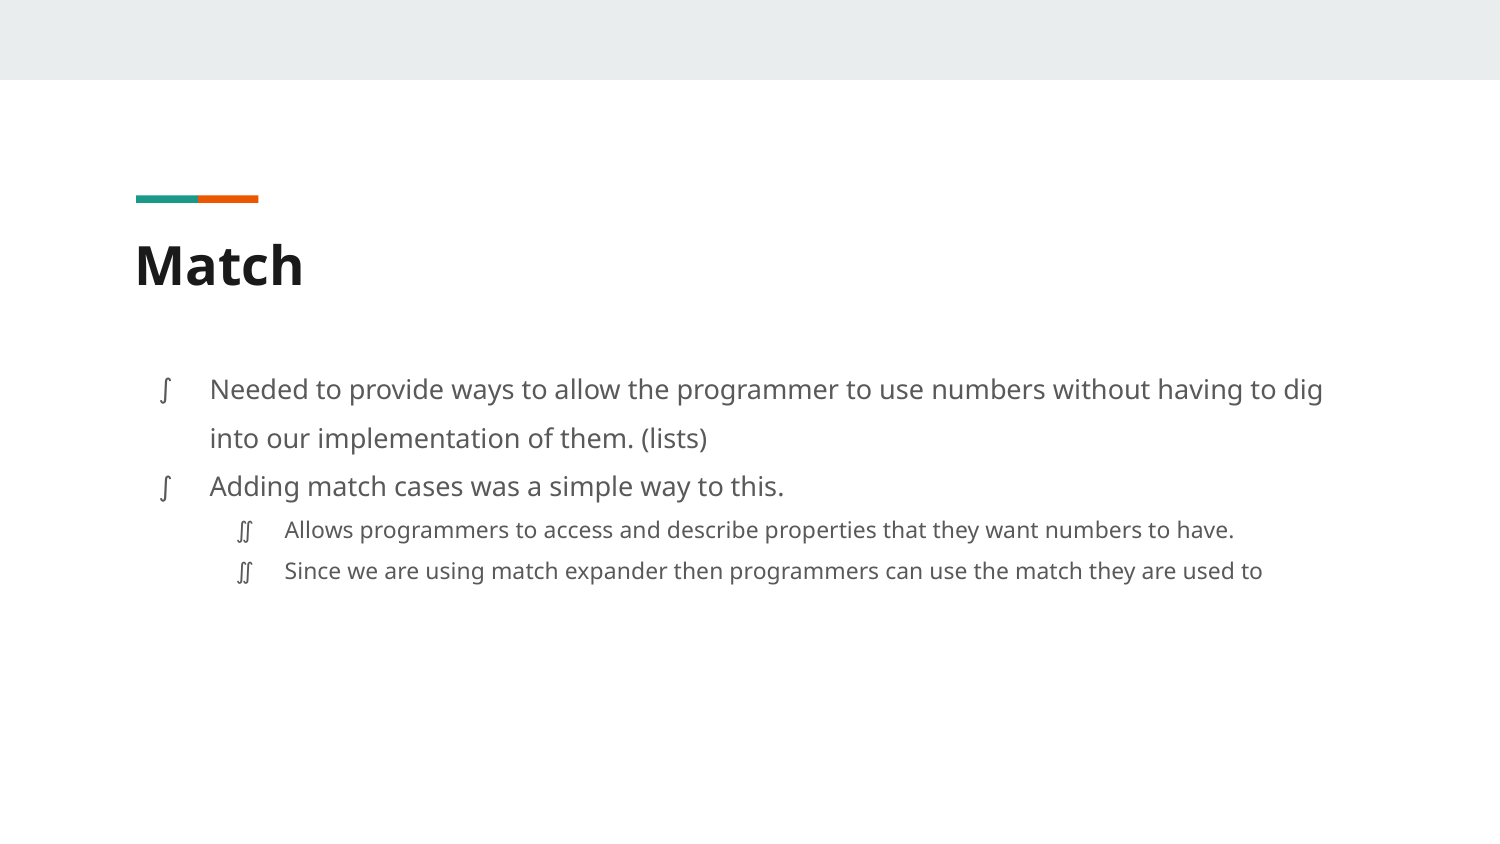

# Match
Needed to provide ways to allow the programmer to use numbers without having to dig into our implementation of them. (lists)
Adding match cases was a simple way to this.
Allows programmers to access and describe properties that they want numbers to have.
Since we are using match expander then programmers can use the match they are used to